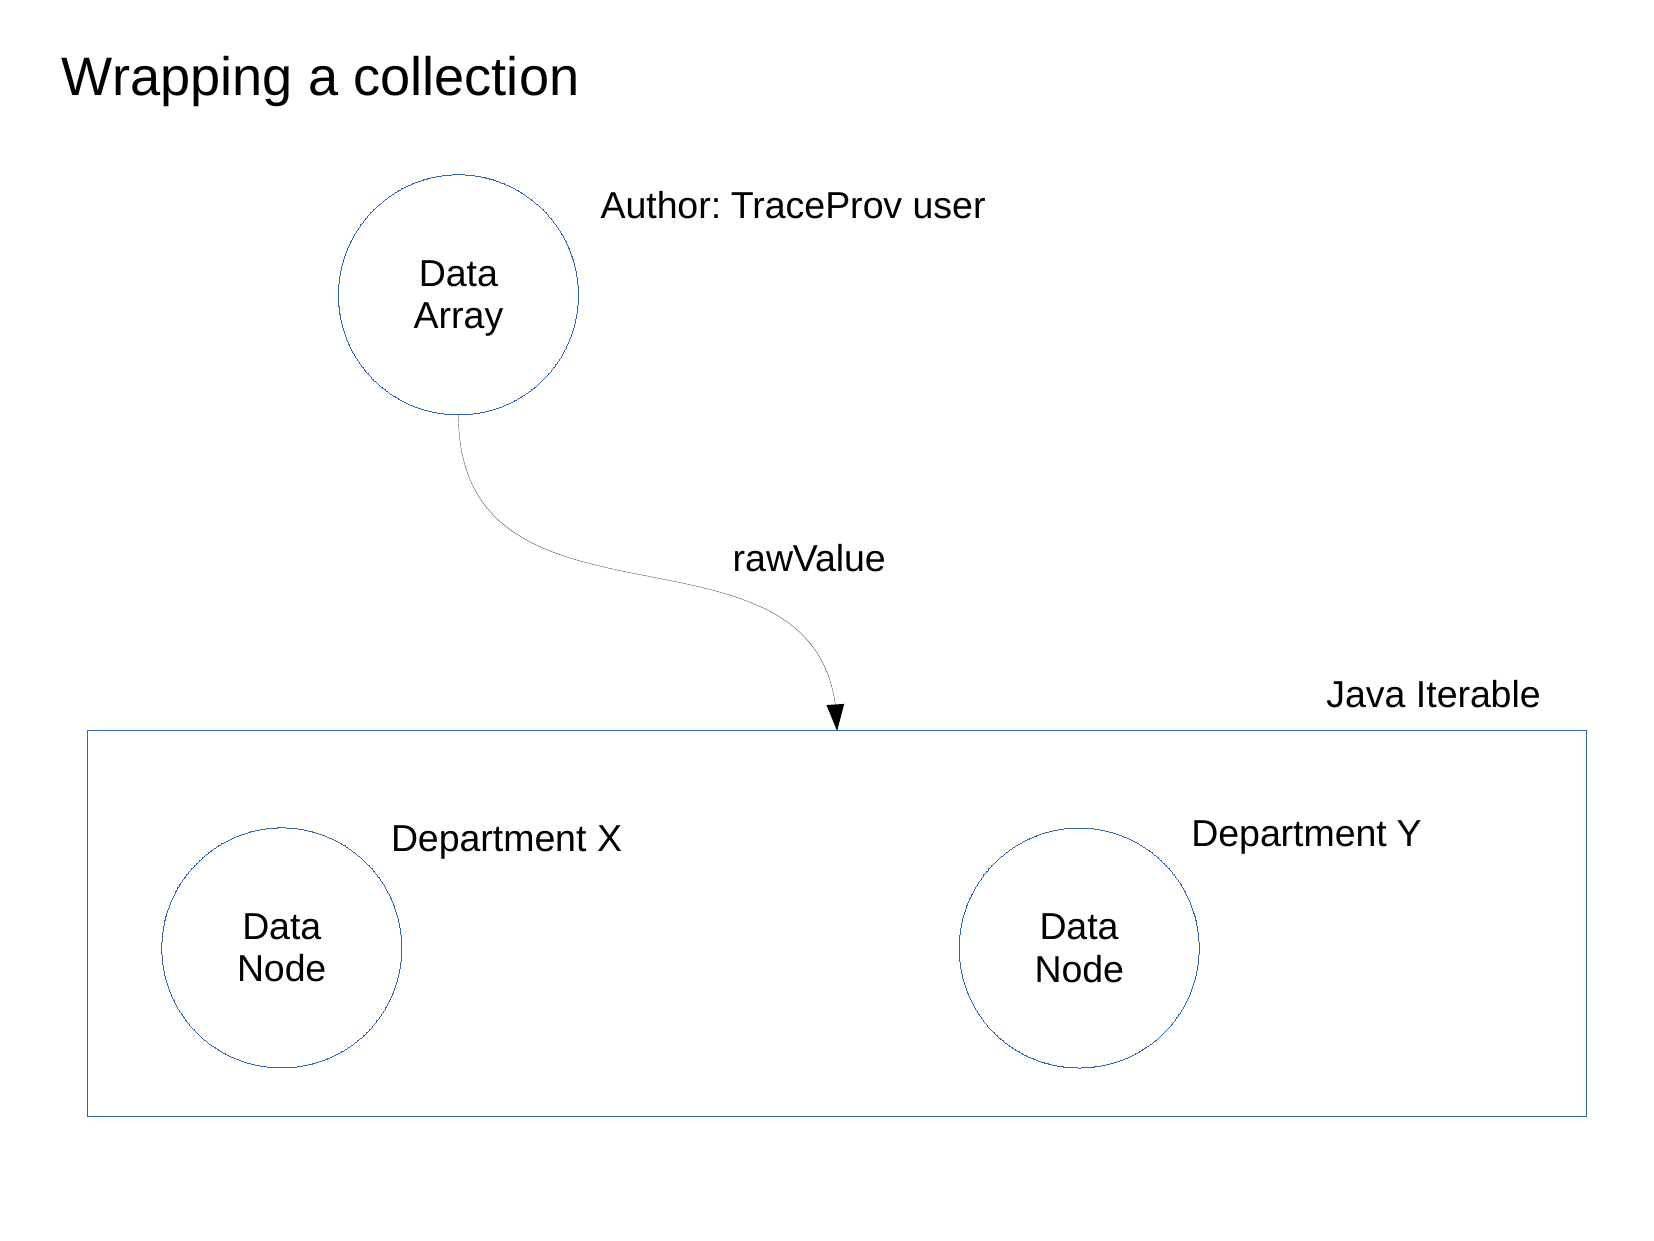

Wrapping a collection
Data
Array
Author: TraceProv user
rawValue
Java Iterable
Department Y
Department X
Data
Node
Data
Node